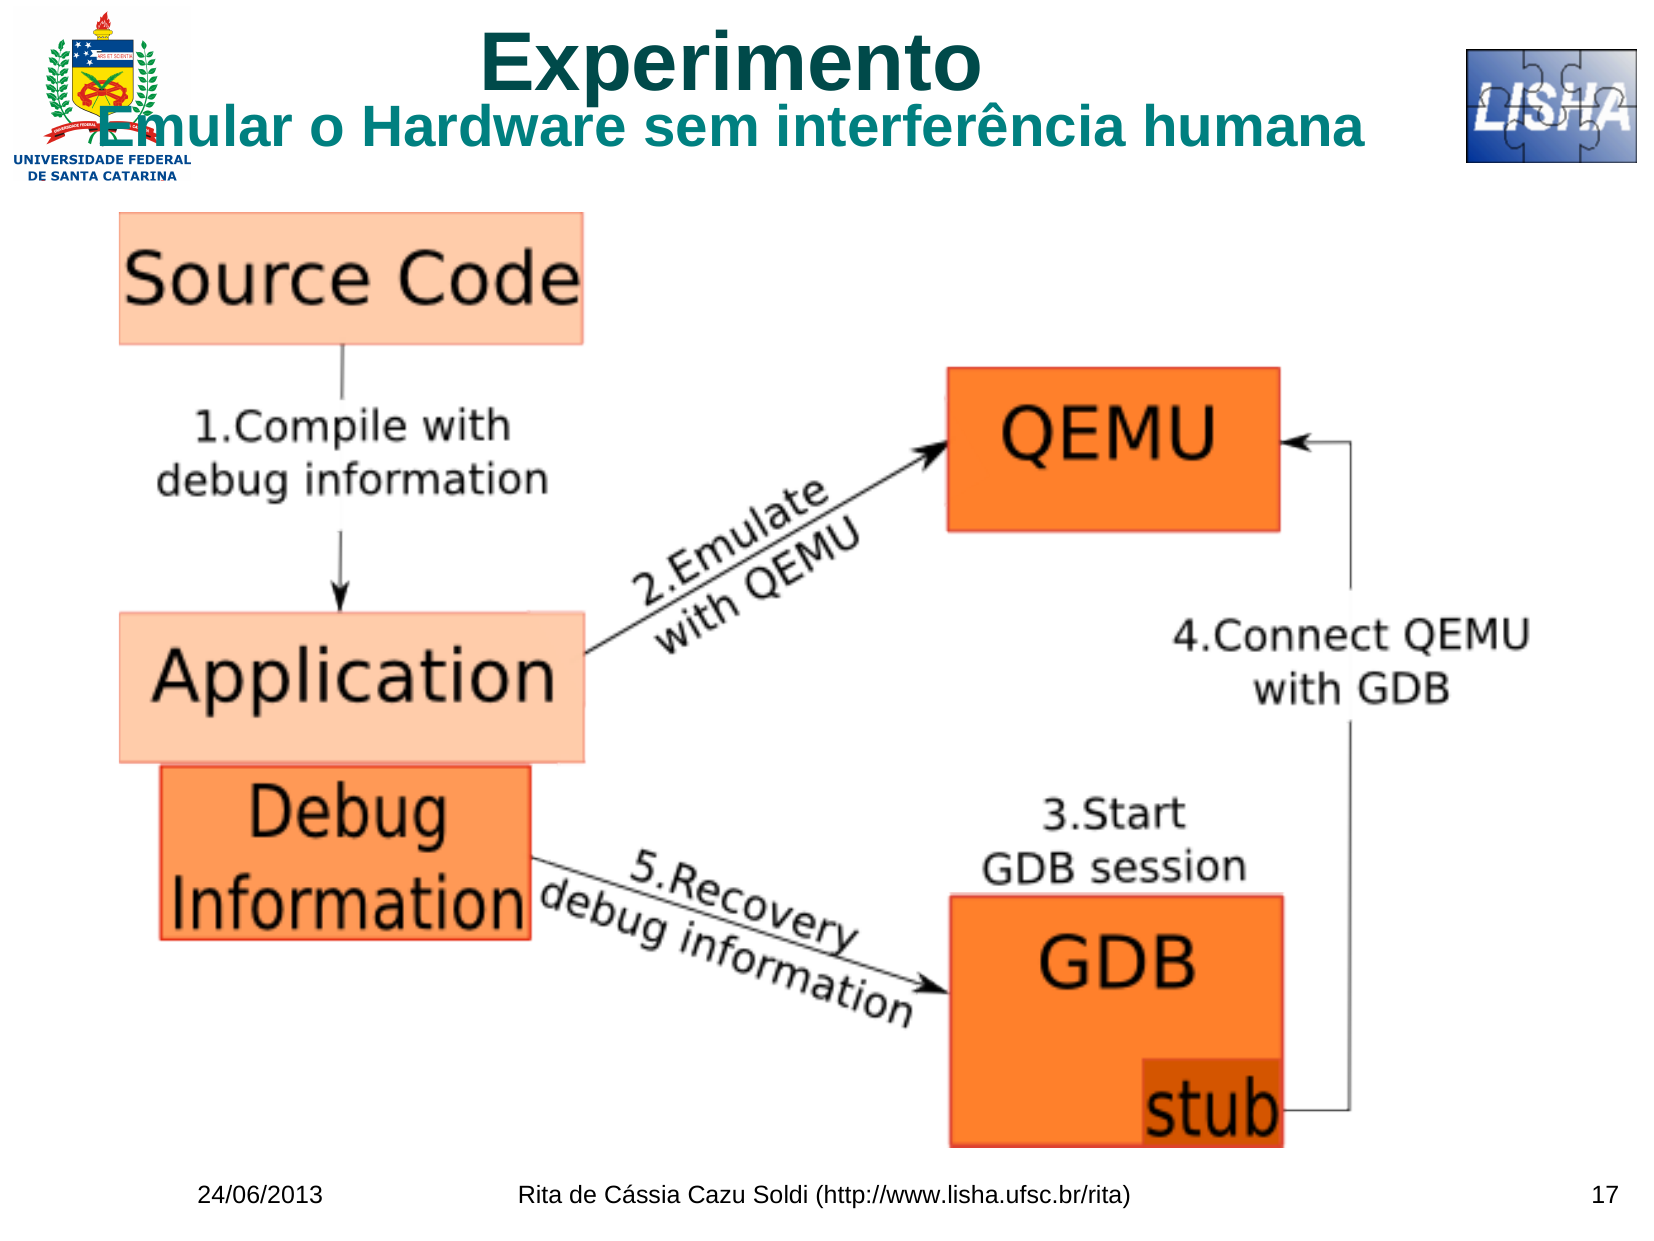

# Experimento Emular o Hardware sem interferência humana